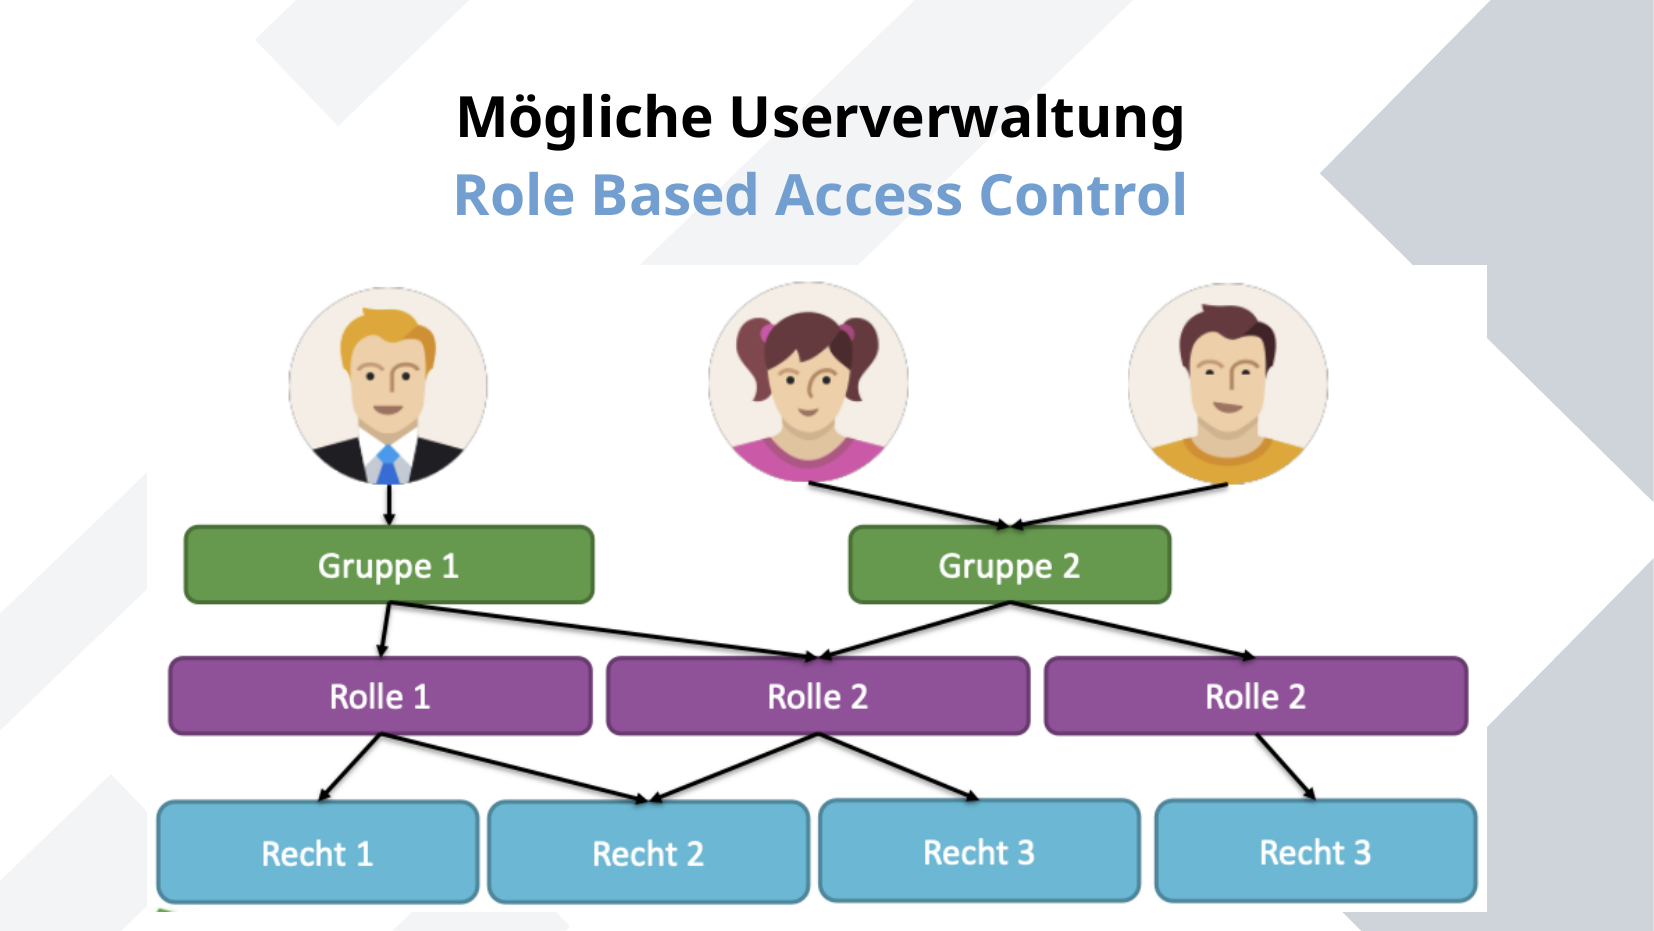

# Mögliche Userverwaltung Role Based Access Control